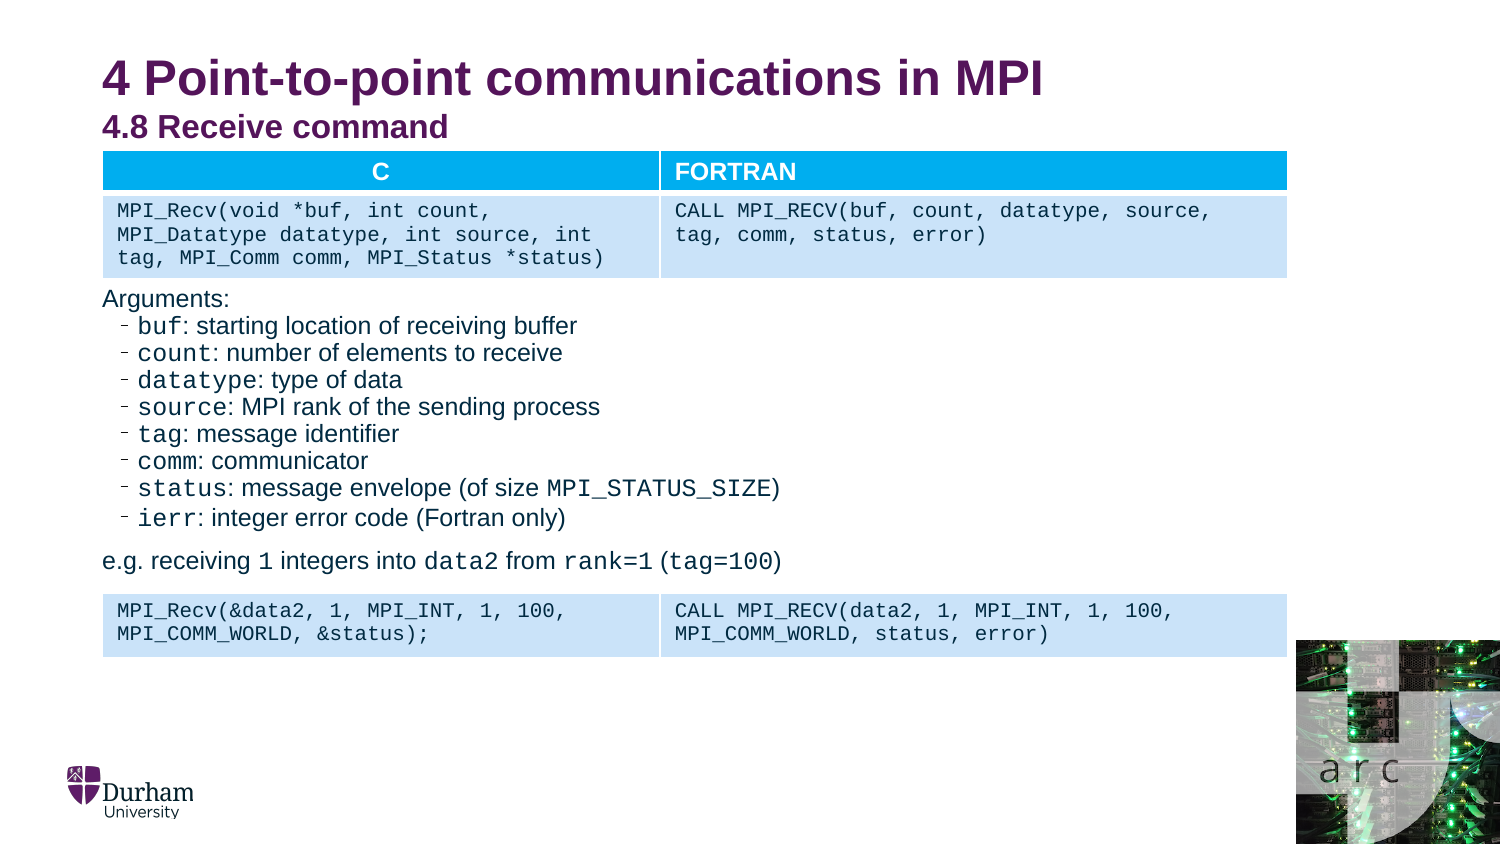

# 4 Point-to-point communications in MPI 4.8 Receive command
| C | FORTRAN |
| --- | --- |
| MPI\_Recv(void \*buf, int count, MPI\_Datatype datatype, int source, int tag, MPI\_Comm comm, MPI\_Status \*status) | CALL MPI\_RECV(buf, count, datatype, source, tag, comm, status, error) |
Arguments:
buf: starting location of receiving buffer
count: number of elements to receive
datatype: type of data
source: MPI rank of the sending process
tag: message identifier
comm: communicator
status: message envelope (of size MPI_STATUS_SIZE)
ierr: integer error code (Fortran only)
e.g. receiving 1 integers into data2 from rank=1 (tag=100)
| MPI\_Recv(&data2, 1, MPI\_INT, 1, 100, MPI\_COMM\_WORLD, &status); | CALL MPI\_RECV(data2, 1, MPI\_INT, 1, 100, MPI\_COMM\_WORLD, status, error) |
| --- | --- |